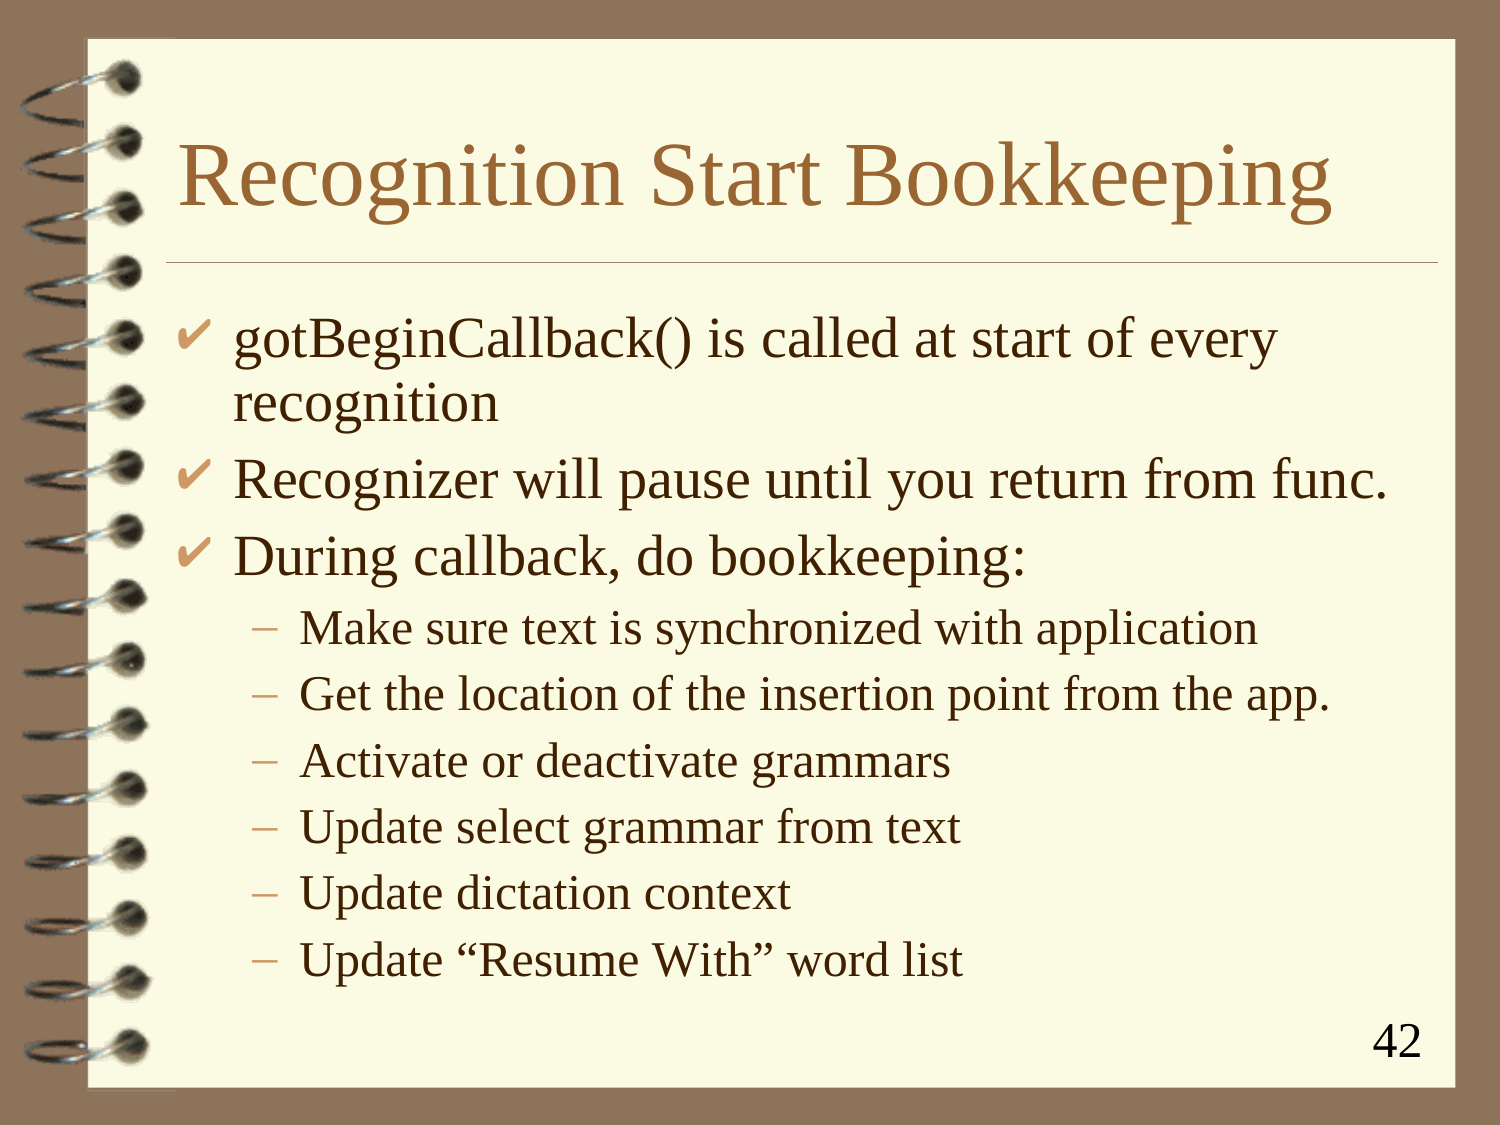

# Recognition Start Bookkeeping
gotBeginCallback() is called at start of every recognition
Recognizer will pause until you return from func.
During callback, do bookkeeping:
Make sure text is synchronized with application
Get the location of the insertion point from the app.
Activate or deactivate grammars
Update select grammar from text
Update dictation context
Update “Resume With” word list
42